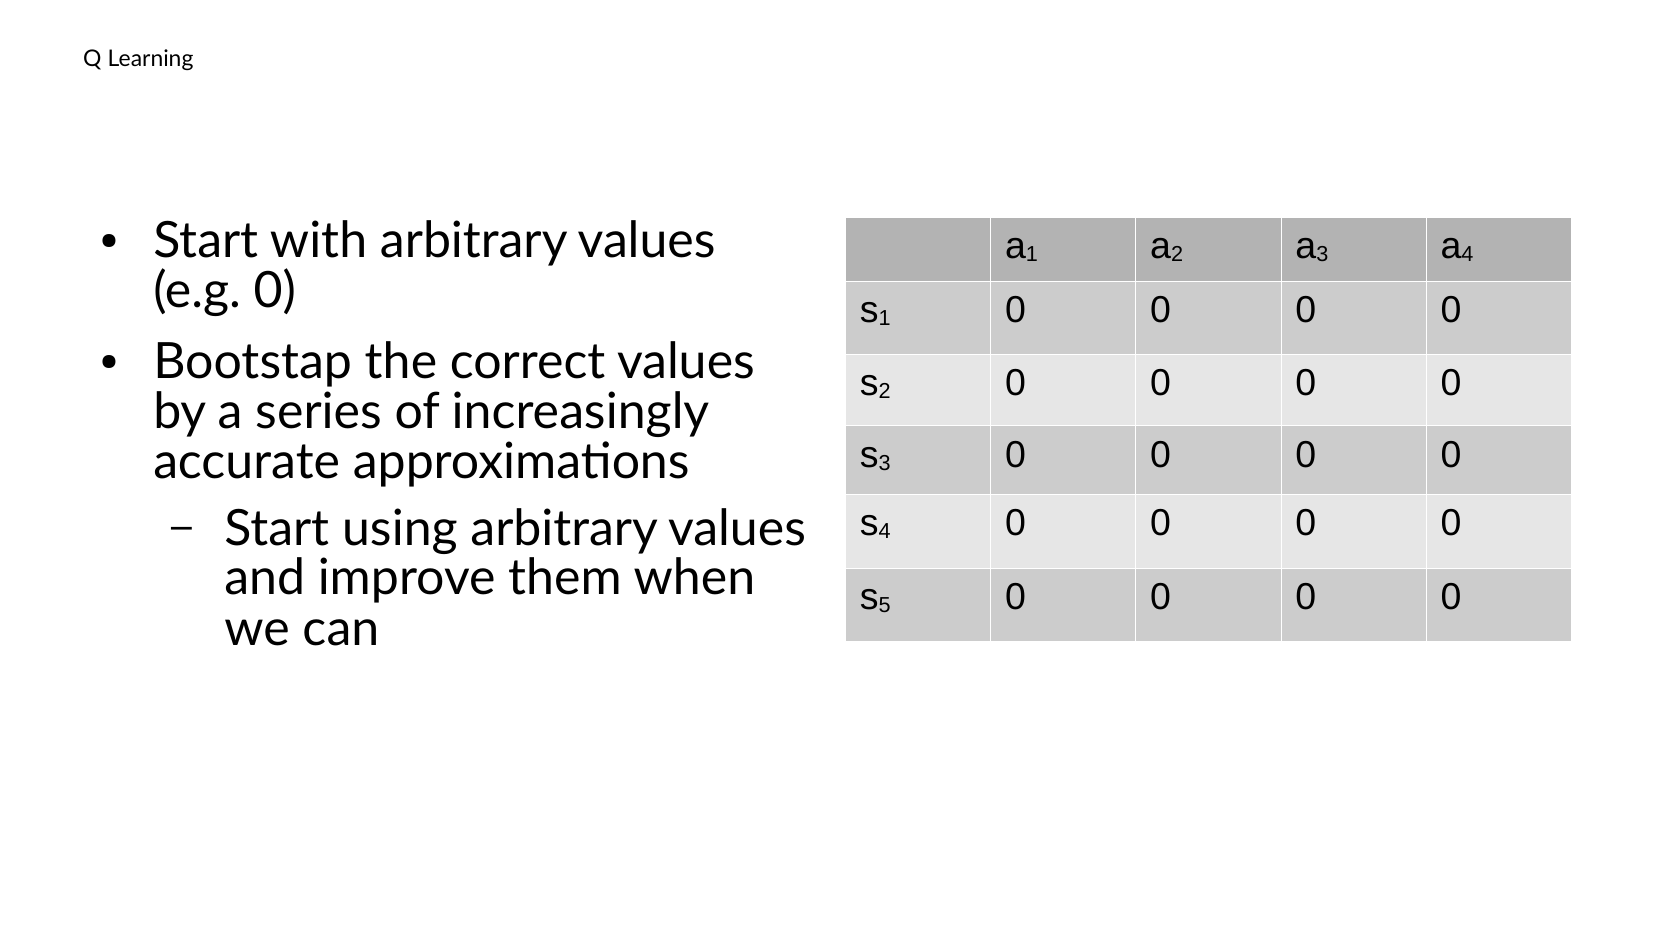

# Q Learning
Start with arbitrary values (e.g. 0)
Bootstap the correct values by a series of increasingly accurate approximations
Start using arbitrary values and improve them when we can
| | a1 | a2 | a3 | a4 |
| --- | --- | --- | --- | --- |
| s1 | 0 | 0 | 0 | 0 |
| s2 | 0 | 0 | 0 | 0 |
| s3 | 0 | 0 | 0 | 0 |
| s4 | 0 | 0 | 0 | 0 |
| s5 | 0 | 0 | 0 | 0 |